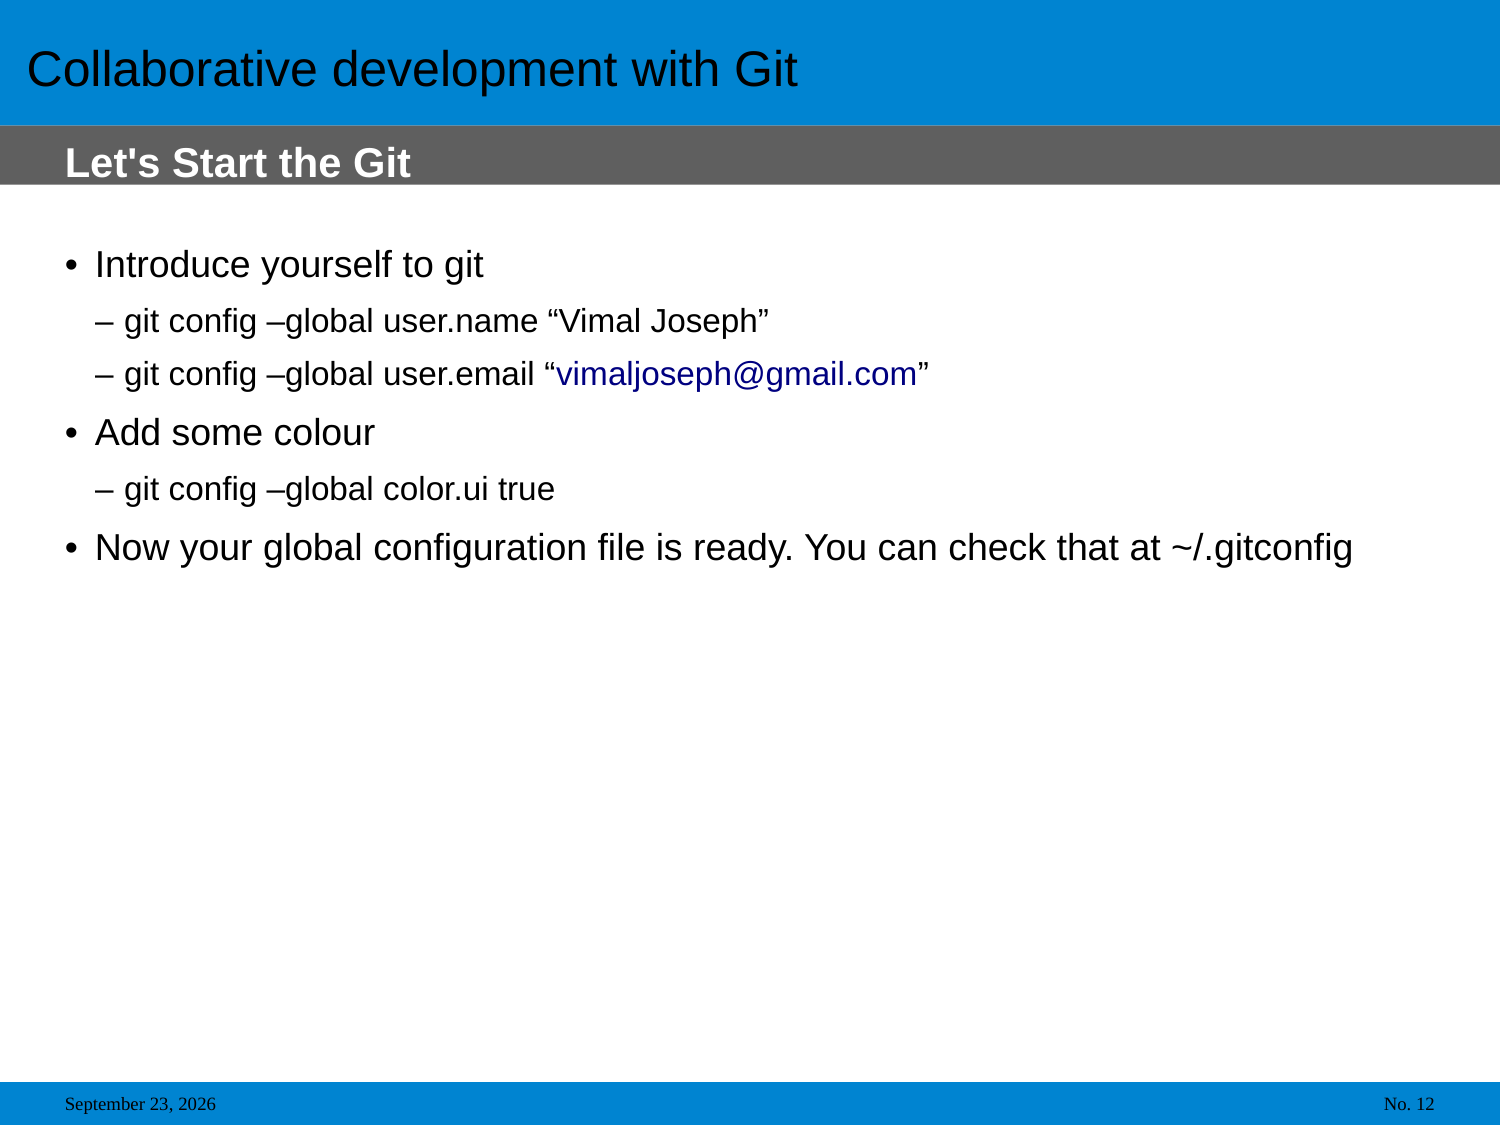

# Let's Start the Git
Introduce yourself to git
git config –global user.name “Vimal Joseph”
git config –global user.email “vimaljoseph@gmail.com”
Add some colour
git config –global color.ui true
Now your global configuration file is ready. You can check that at ~/.gitconfig
12